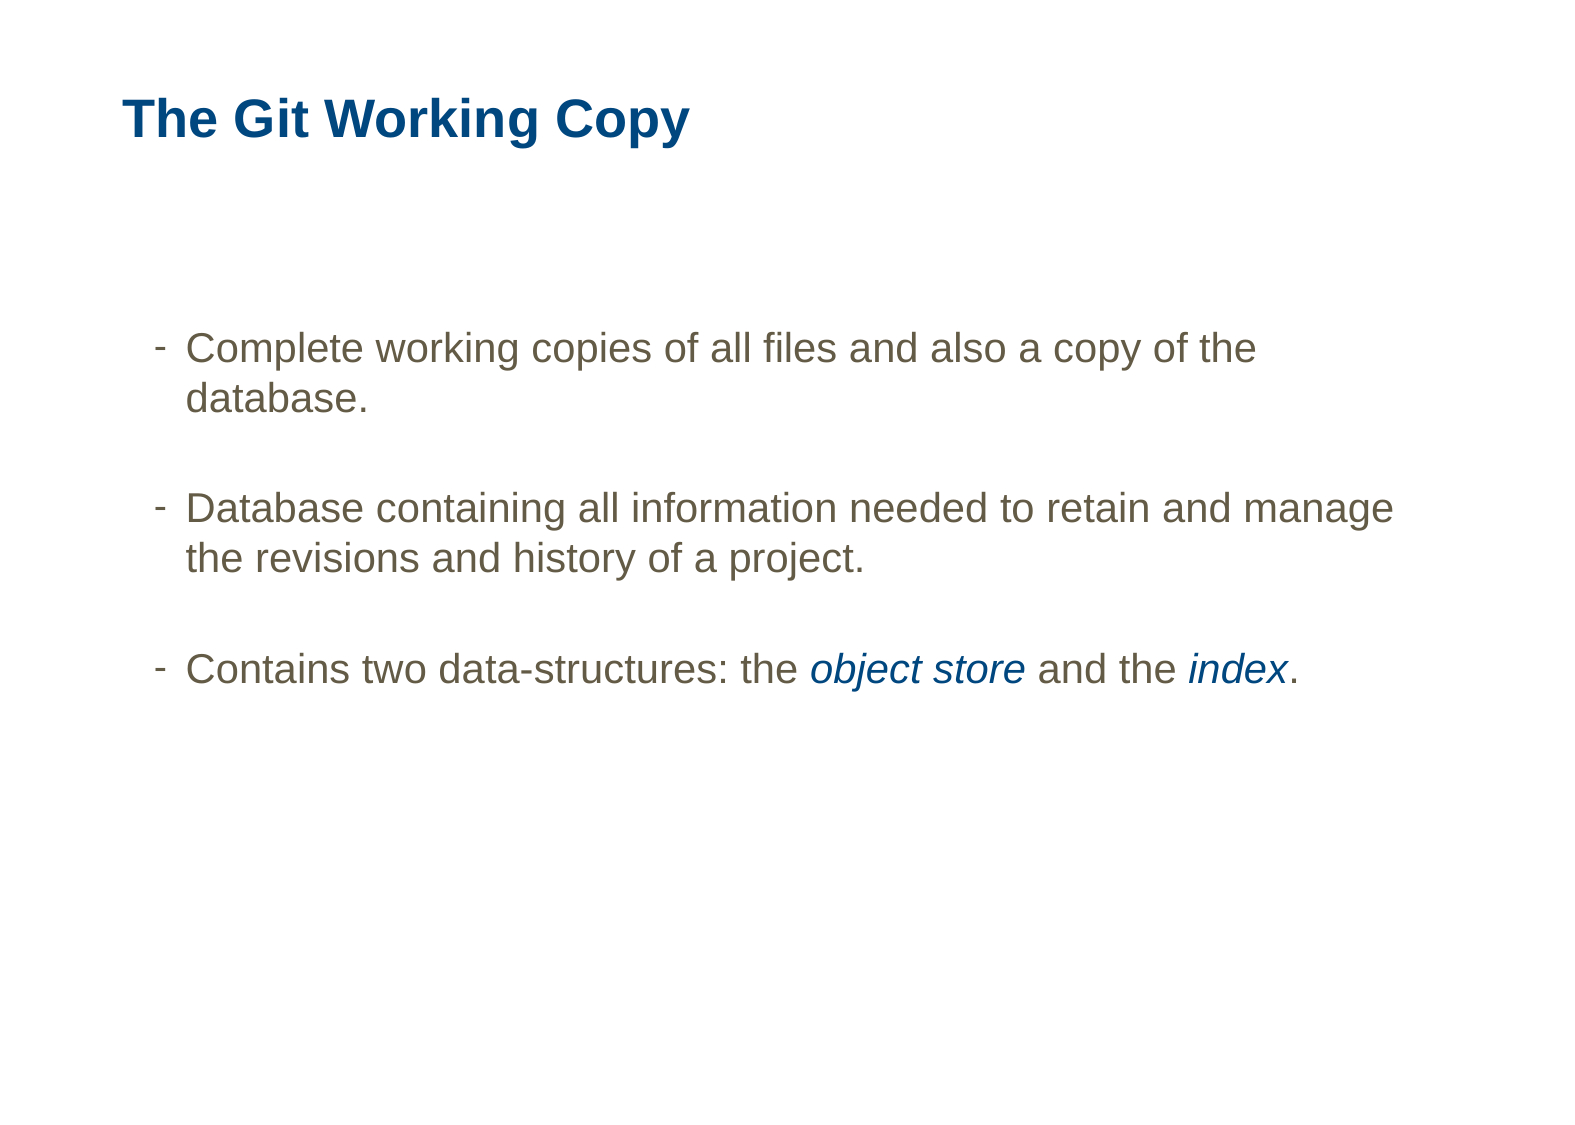

# The Git Working Copy
Complete working copies of all files and also a copy of the database.
Database containing all information needed to retain and manage the revisions and history of a project.
Contains two data-structures: the object store and the index.